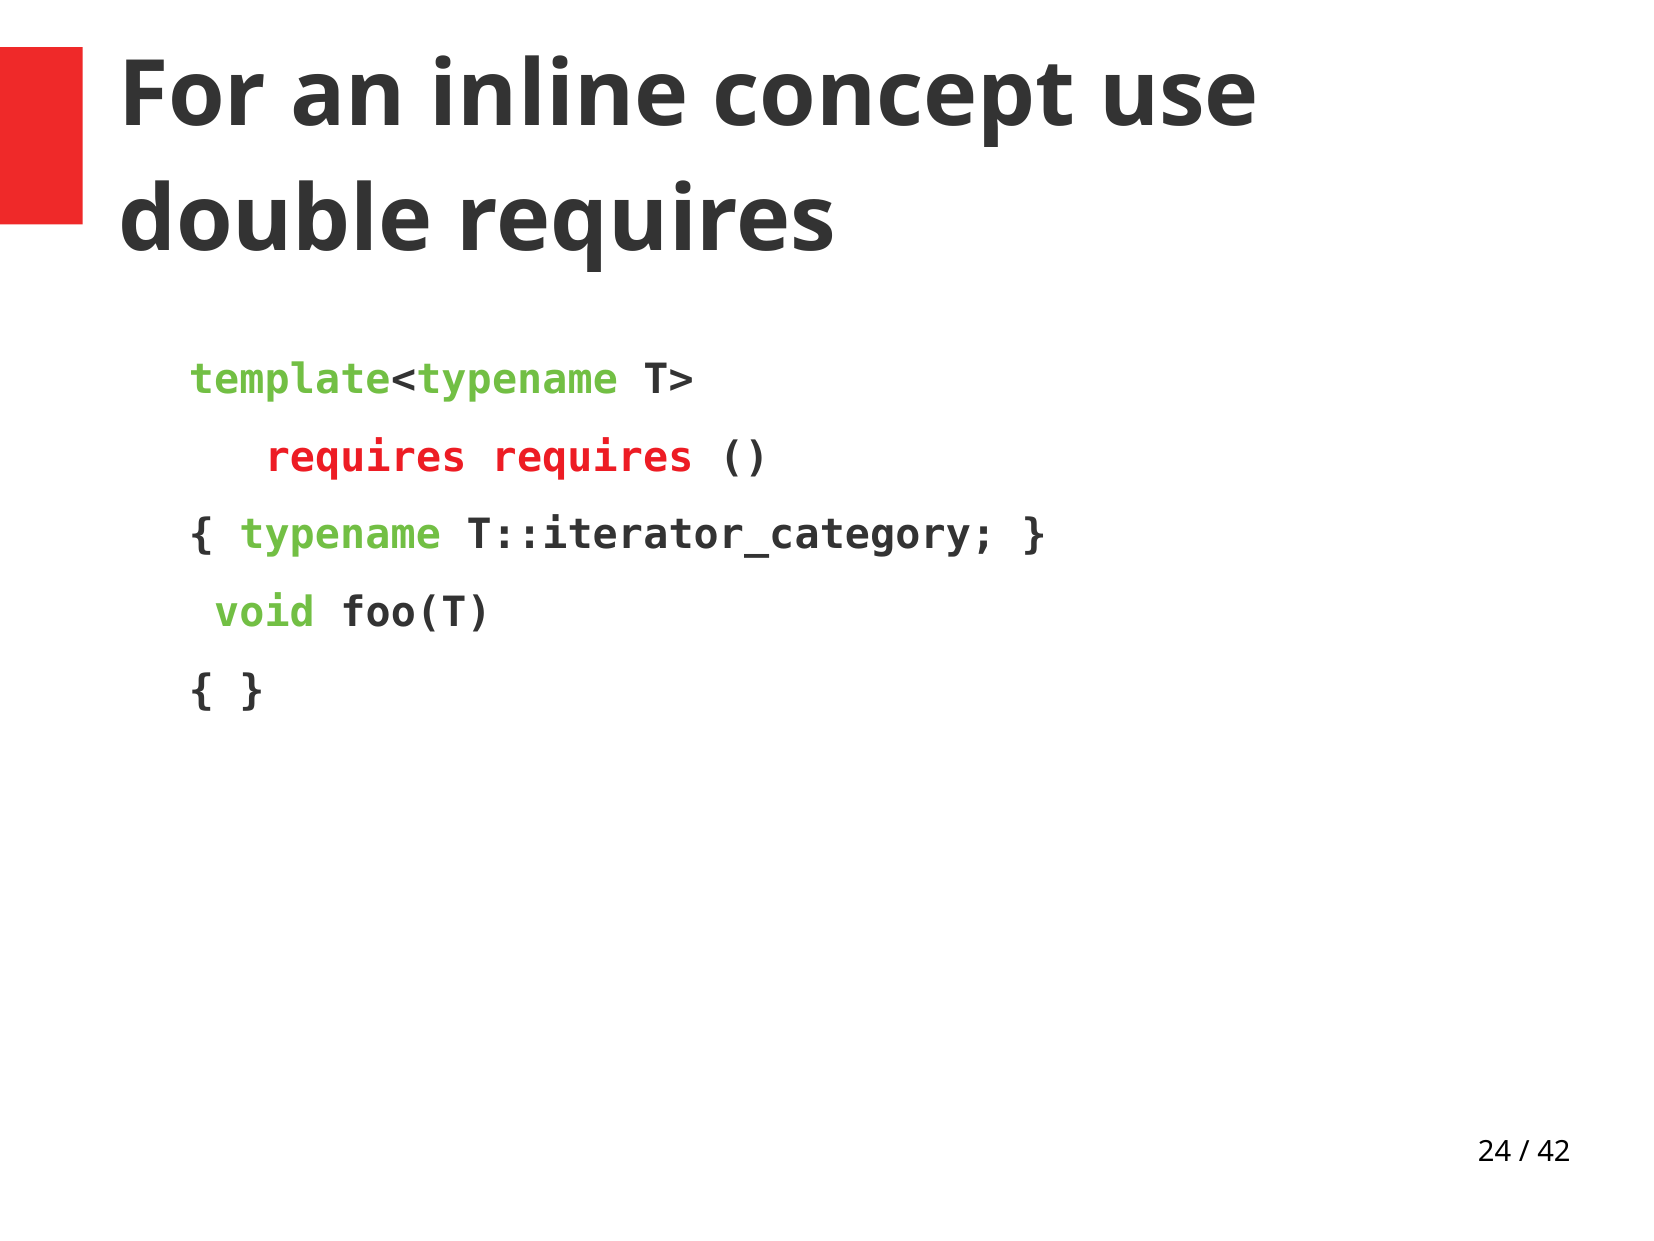

# For an inline concept use double requires
template<typename T>
 requires requires ()
{ typename T::iterator_category; }
 void foo(T)
{ }
24